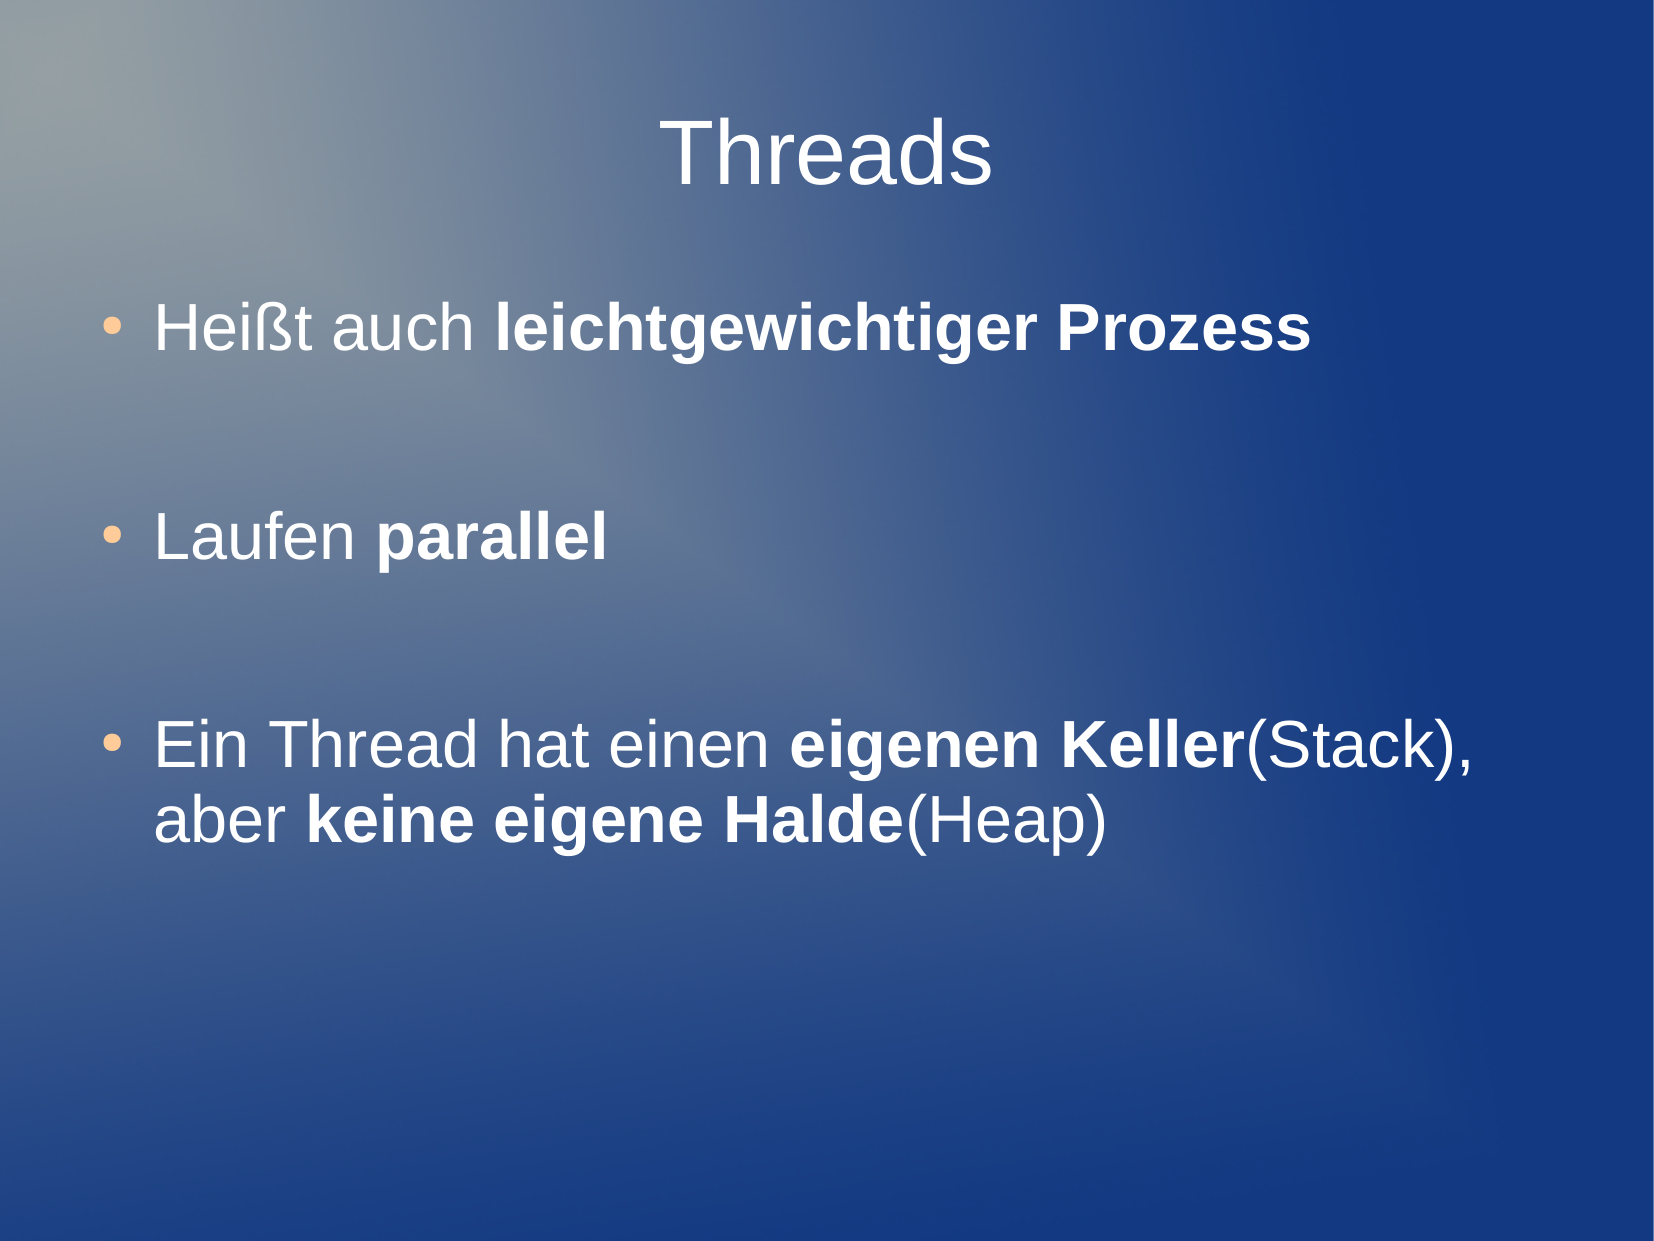

# Threads
Heißt auch leichtgewichtiger Prozess
Laufen parallel
Ein Thread hat einen eigenen Keller(Stack), aber keine eigene Halde(Heap)